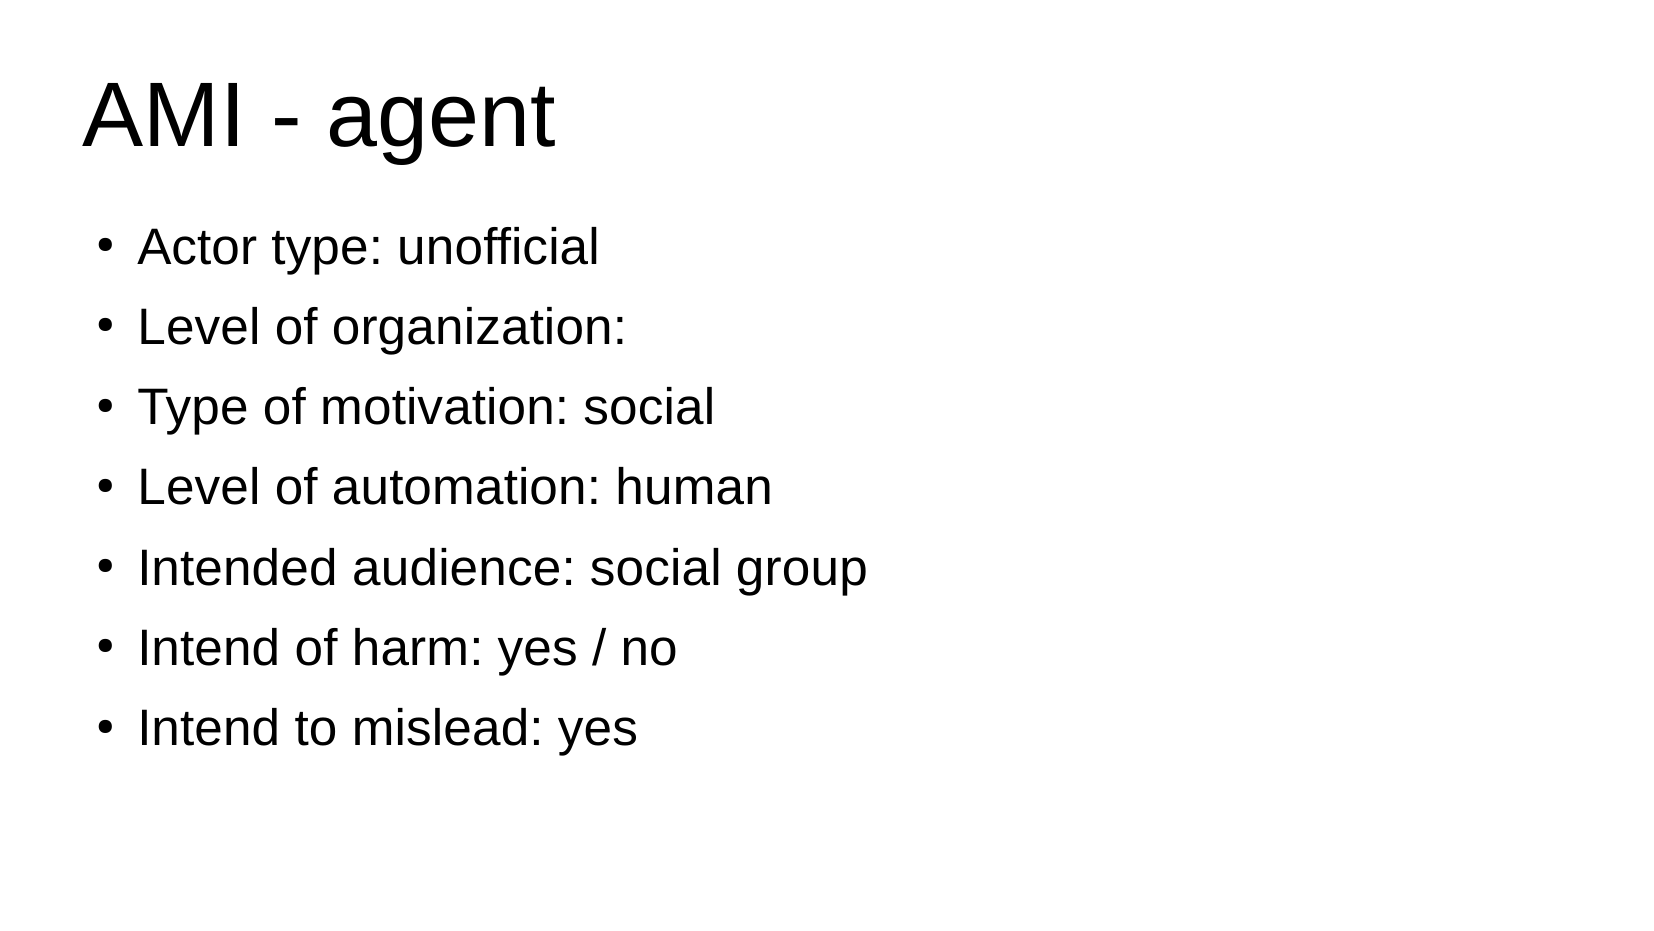

# AMI - agent
Actor type: unofficial
Level of organization:
Type of motivation: social
Level of automation: human
Intended audience: social group
Intend of harm: yes / no
Intend to mislead: yes